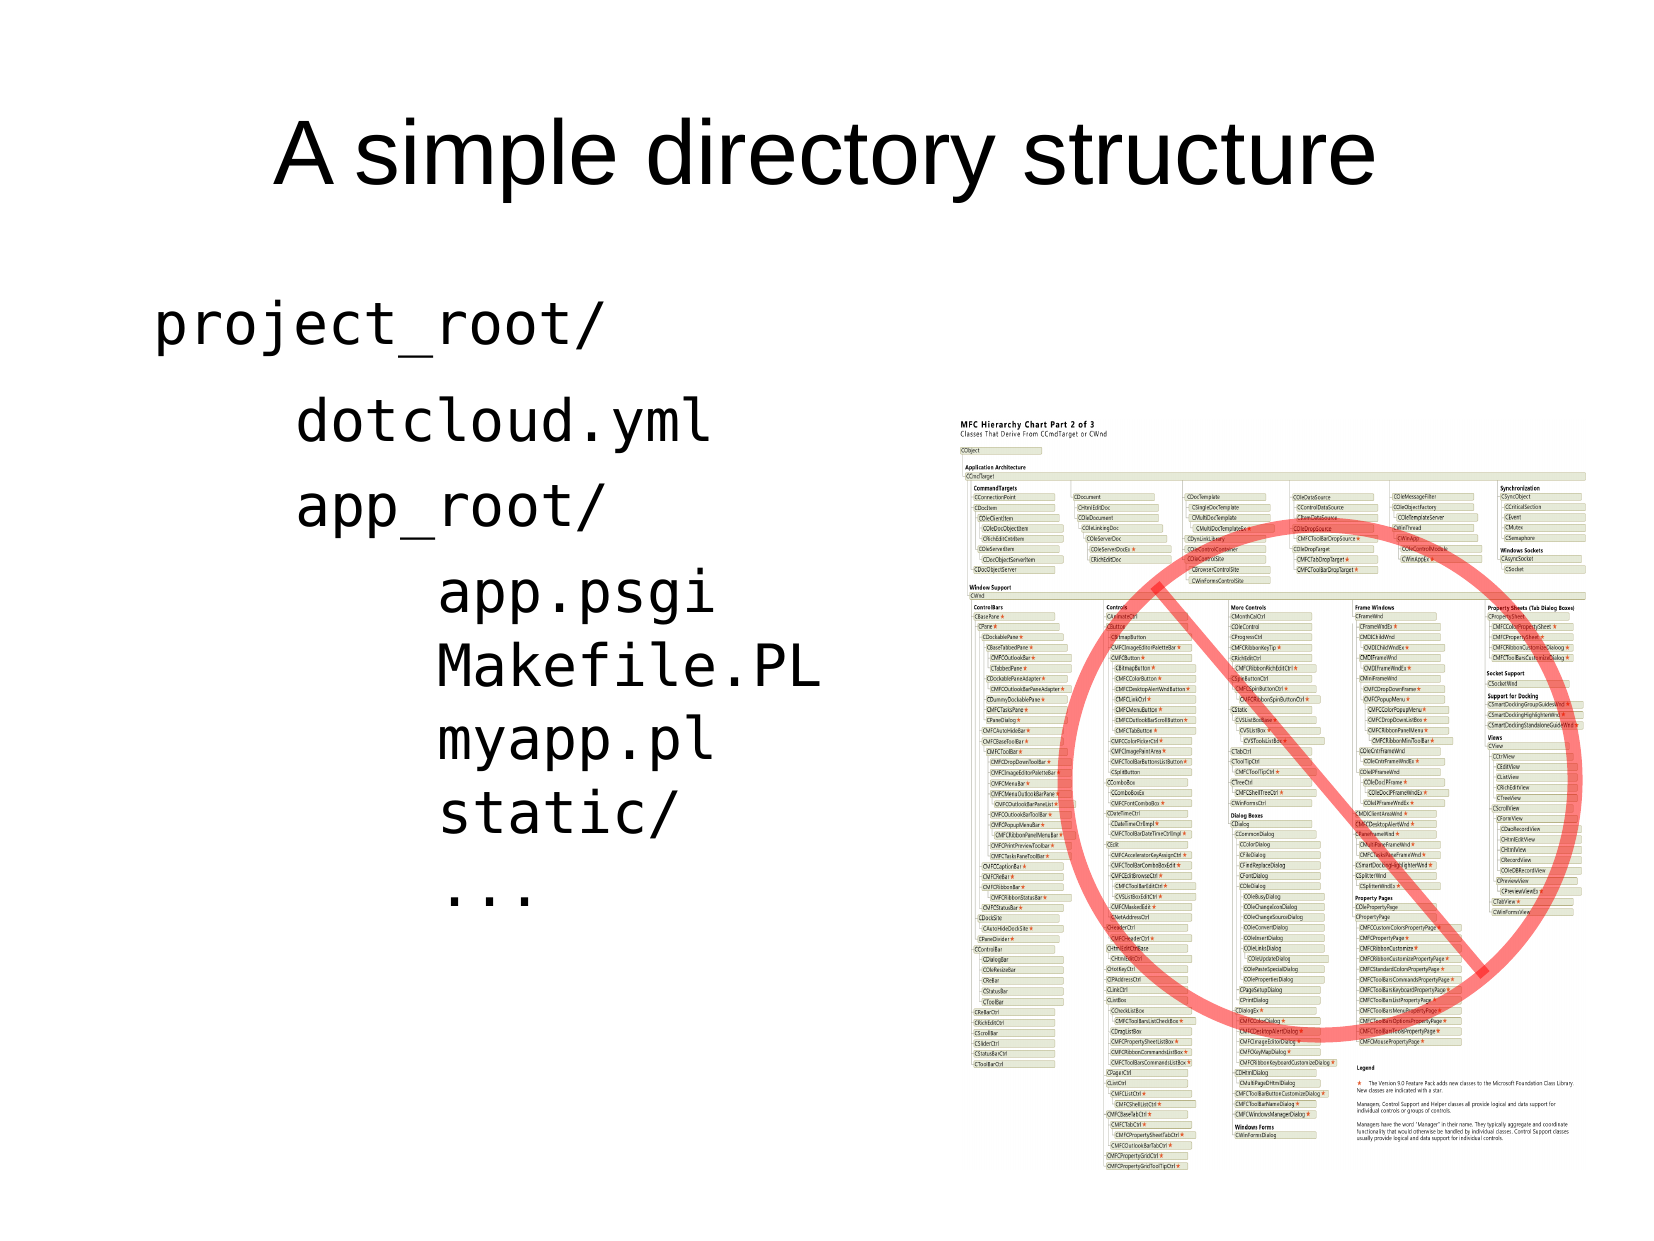

# A simple directory structure
project_root/
dotcloud.yml
app_root/
app.psgi
Makefile.PL
myapp.pl
static/
...